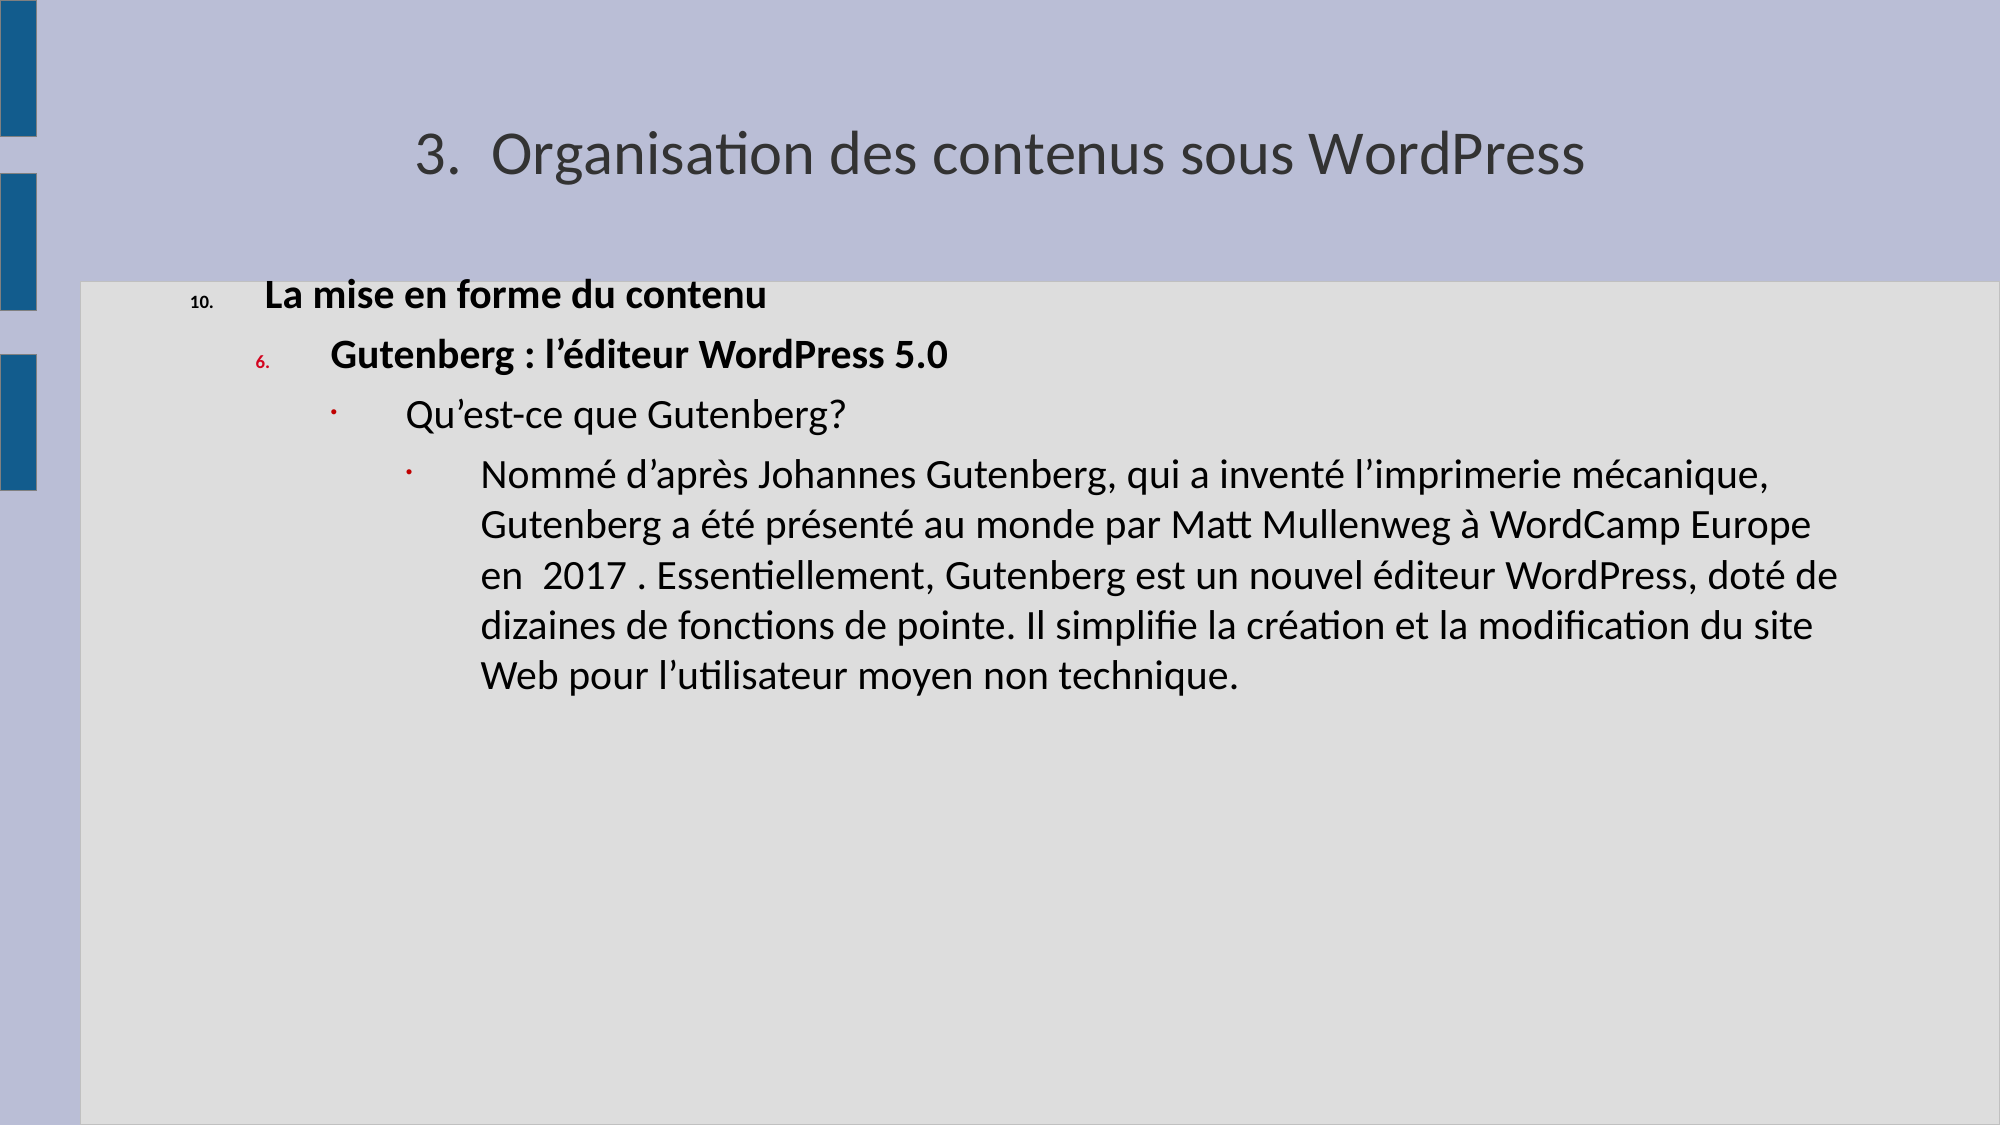

# 3.	Organisation des contenus sous WordPress
La mise en forme du contenu
Gutenberg : l’éditeur WordPress 5.0
Qu’est-ce que Gutenberg?
Nommé d’après Johannes Gutenberg, qui a inventé l’imprimerie mécanique, Gutenberg a été présenté au monde par Matt Mullenweg à WordCamp Europe en 2017 . Essentiellement, Gutenberg est un nouvel éditeur WordPress, doté de dizaines de fonctions de pointe. Il simplifie la création et la modification du site Web pour l’utilisateur moyen non technique.